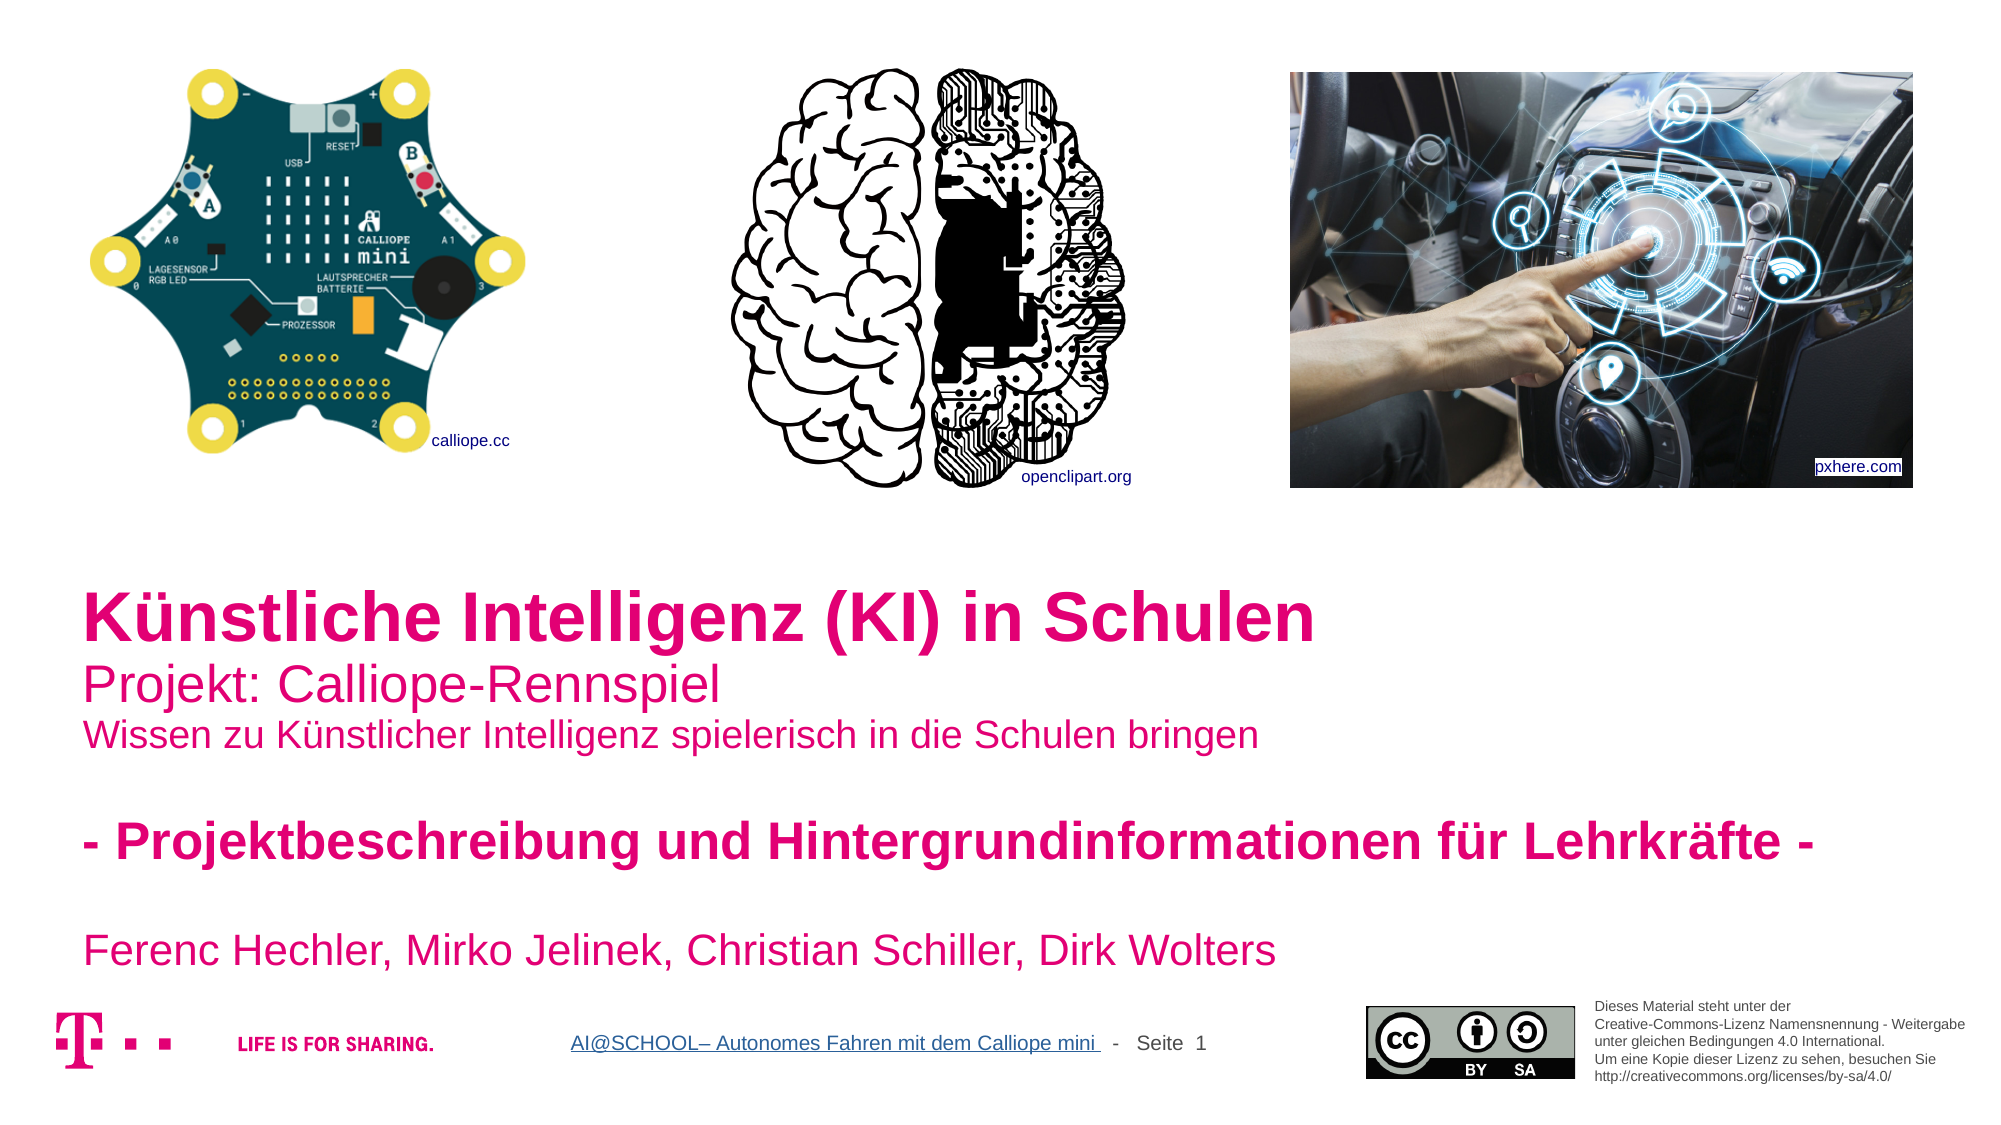

calliope.cc
pxhere.com
openclipart.org
# Künstliche Intelligenz (KI) in Schulen Projekt: Calliope-Rennspiel Wissen zu Künstlicher Intelligenz spielerisch in die Schulen bringen - Projektbeschreibung und Hintergrundinformationen für Lehrkräfte - Ferenc Hechler, Mirko Jelinek, Christian Schiller, Dirk Wolters